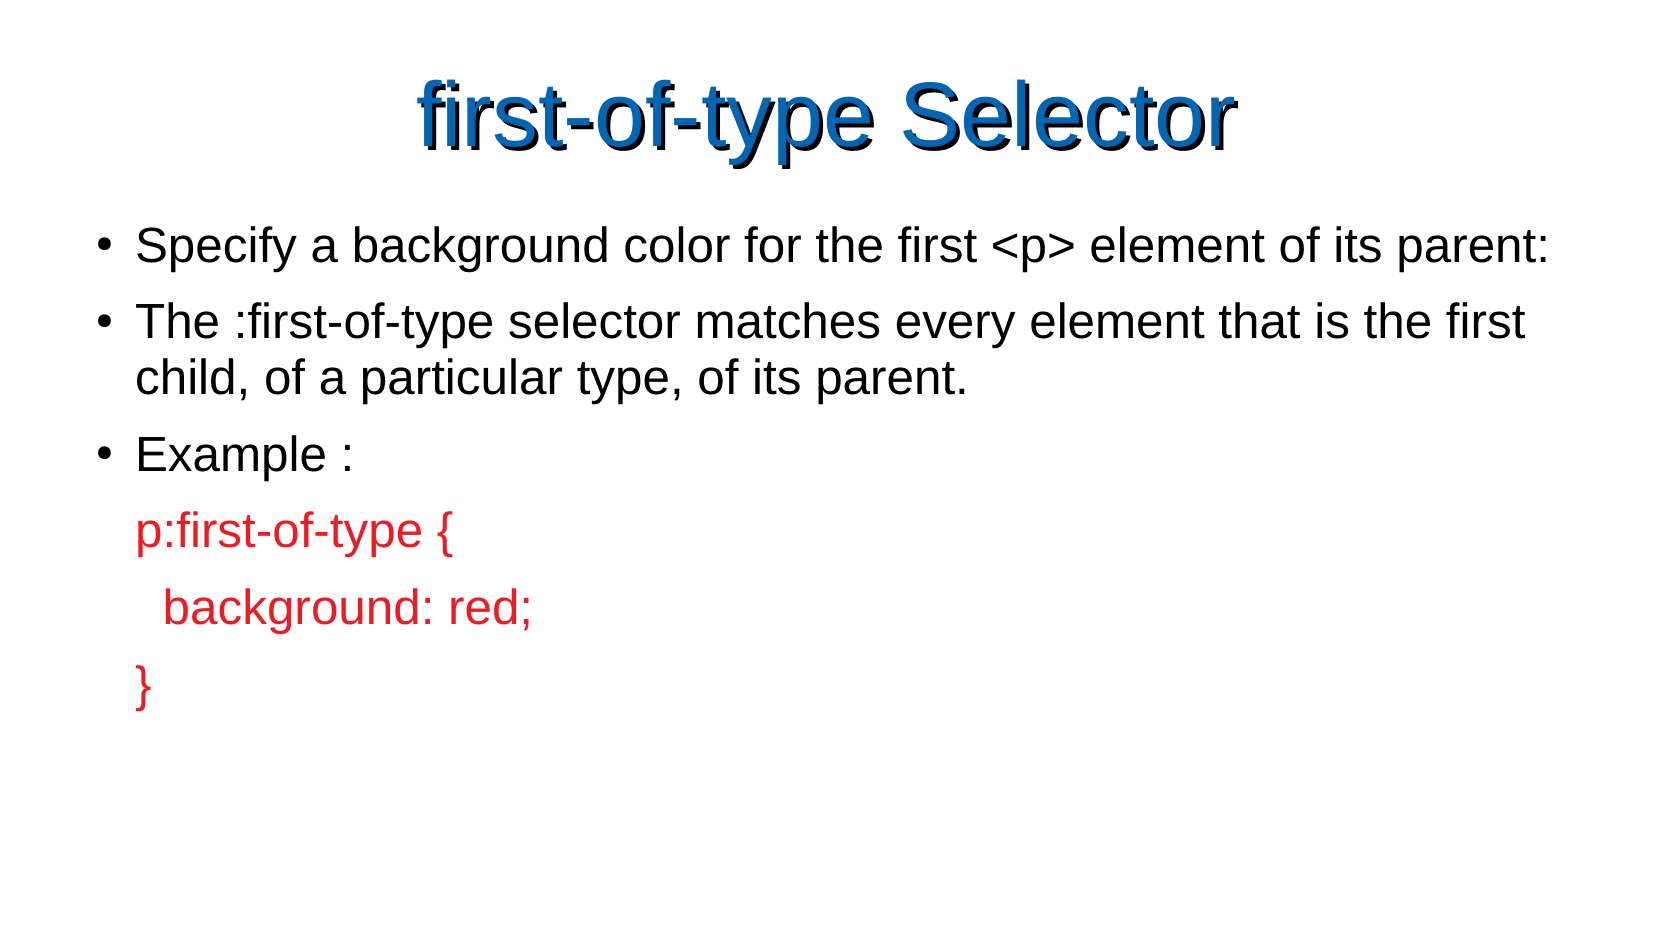

# first-of-type Selector
Specify a background color for the first <p> element of its parent:
The :first-of-type selector matches every element that is the first child, of a particular type, of its parent.
Example :
p:first-of-type {
 background: red;
}